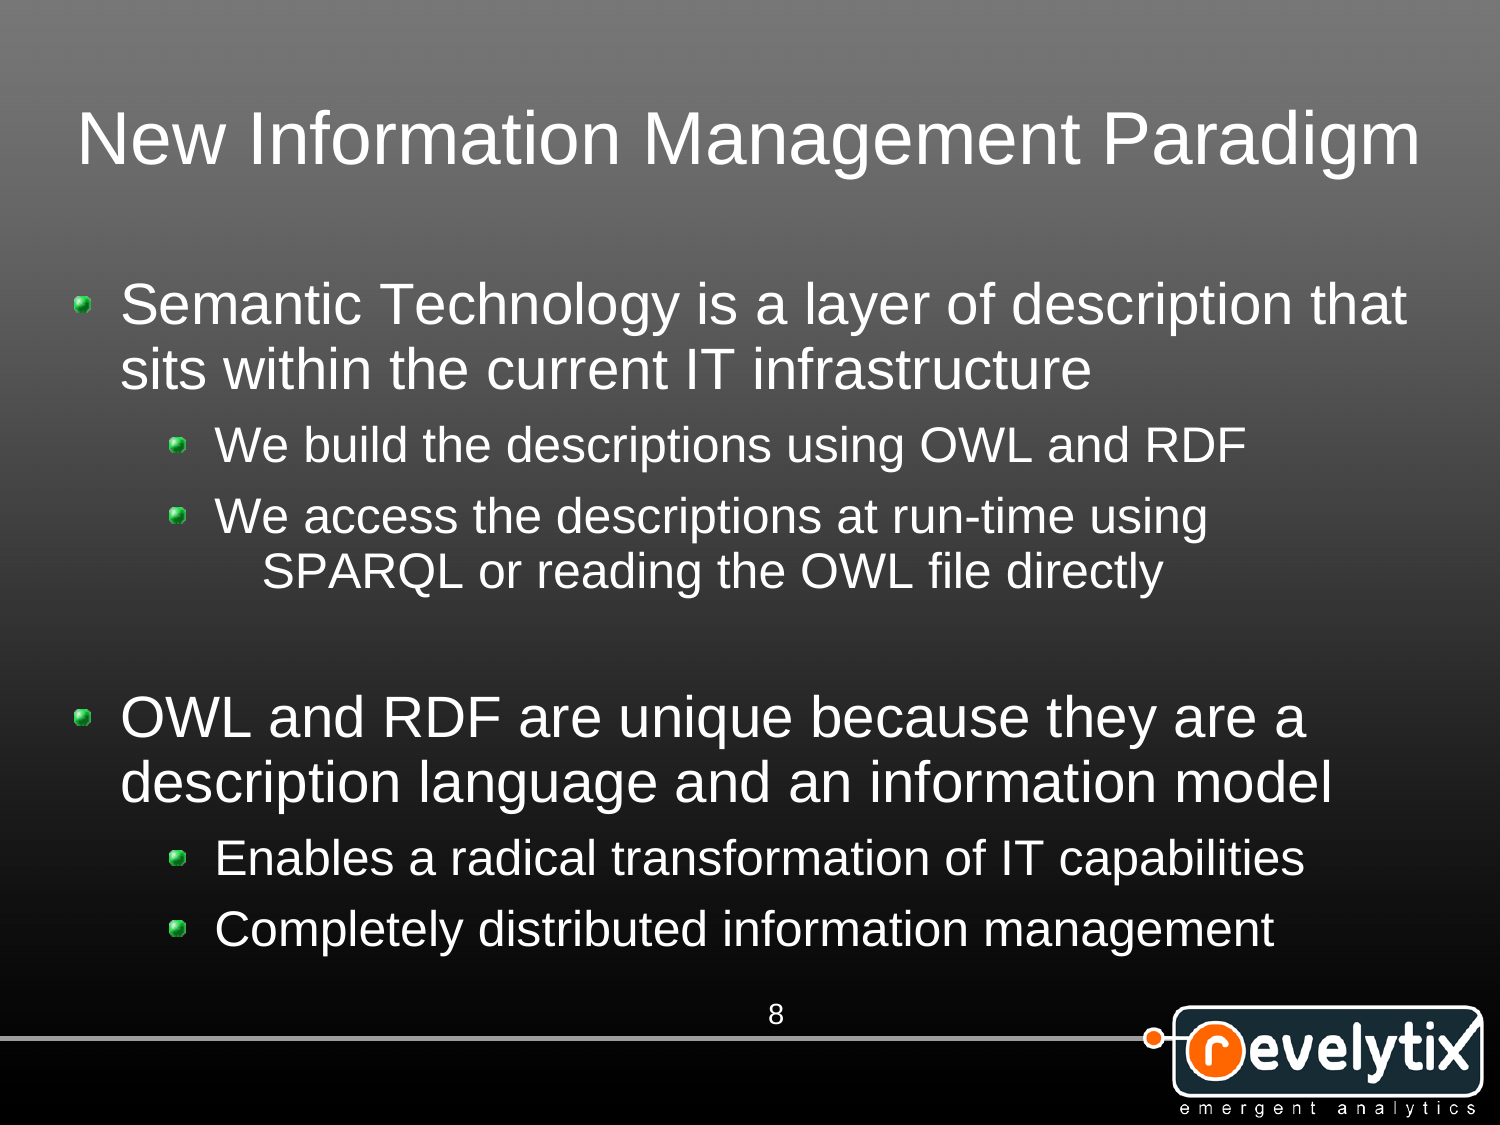

# New Information Management Paradigm
Semantic Technology is a layer of description that sits within the current IT infrastructure
We build the descriptions using OWL and RDF
We access the descriptions at run-time using SPARQL or reading the OWL file directly
OWL and RDF are unique because they are a description language and an information model
Enables a radical transformation of IT capabilities
Completely distributed information management
8